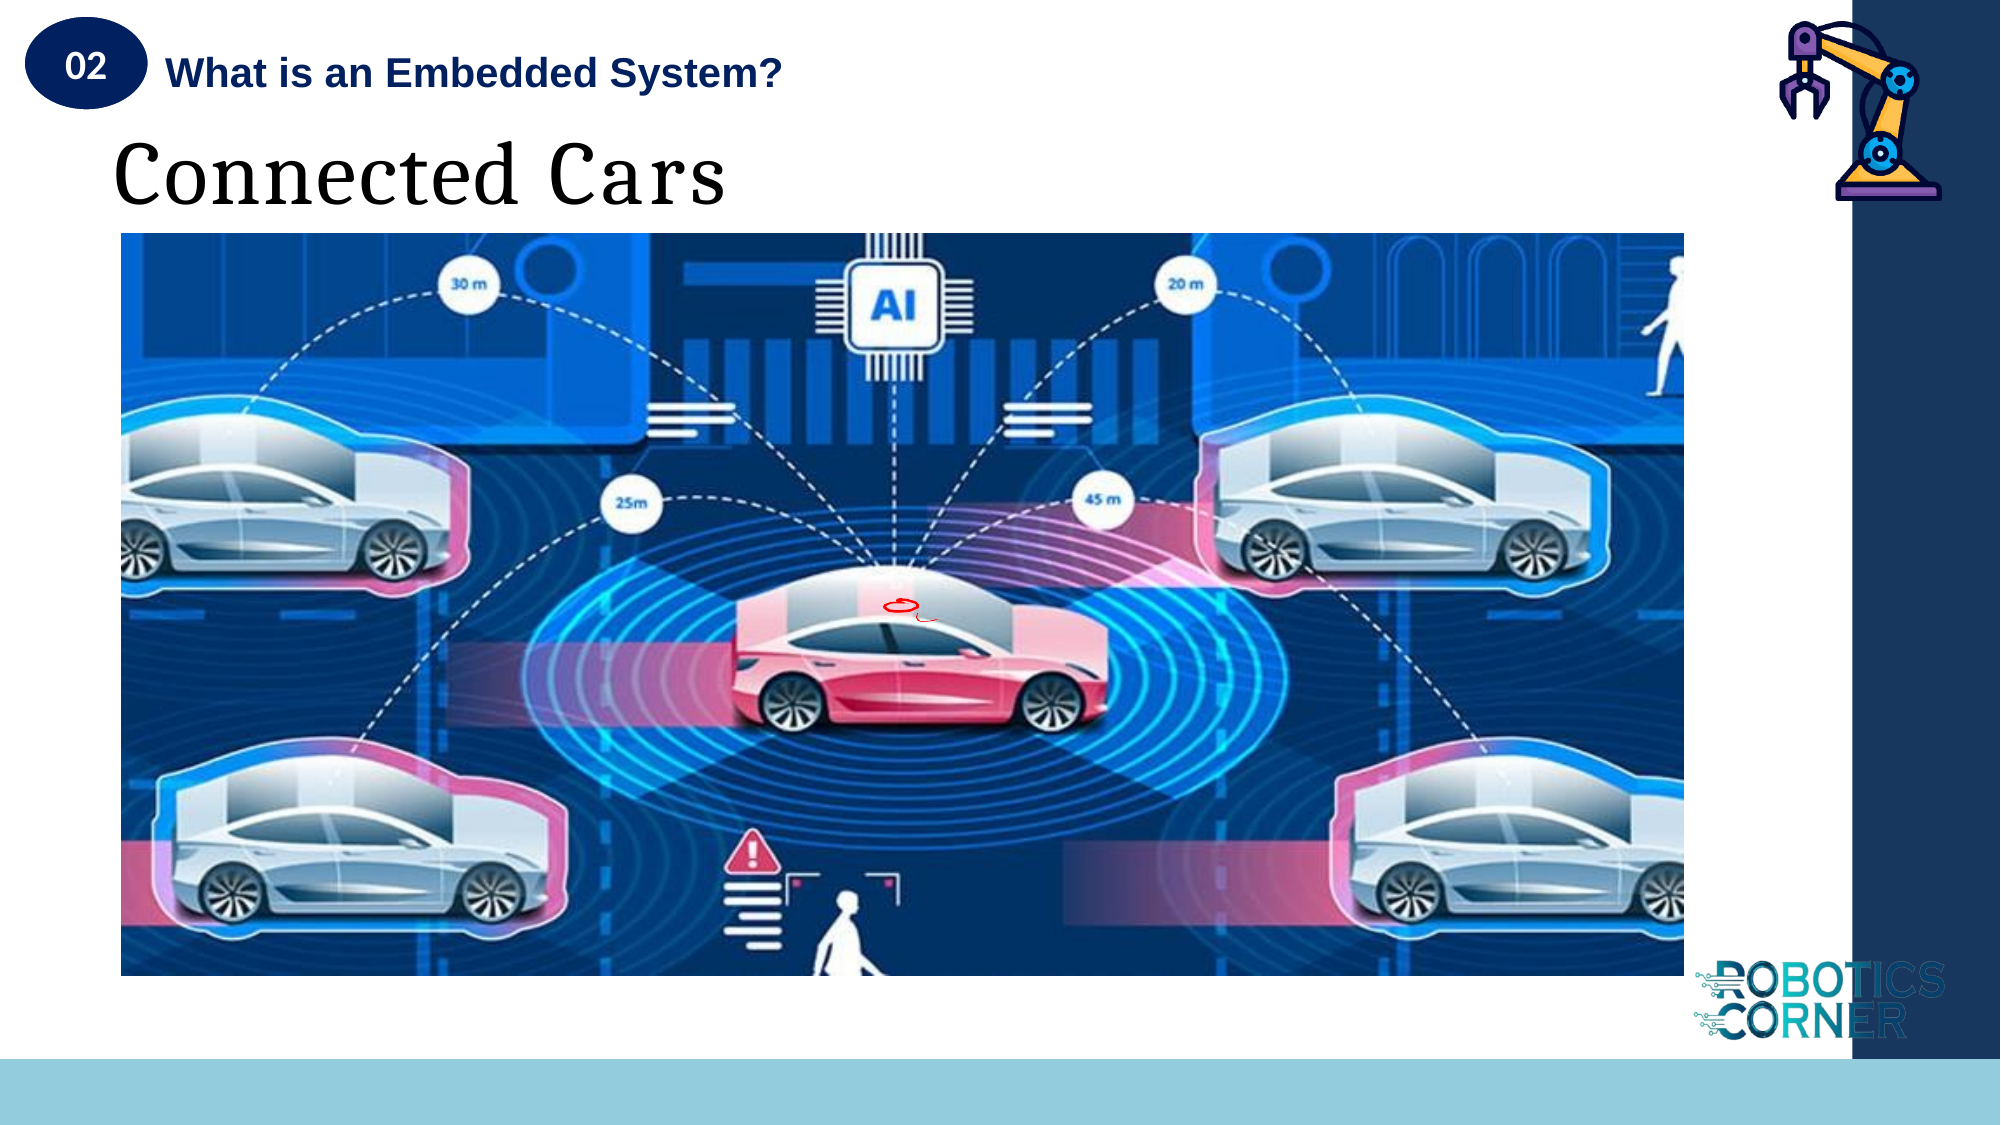

02
What is an Embedded System?
Connected Cars